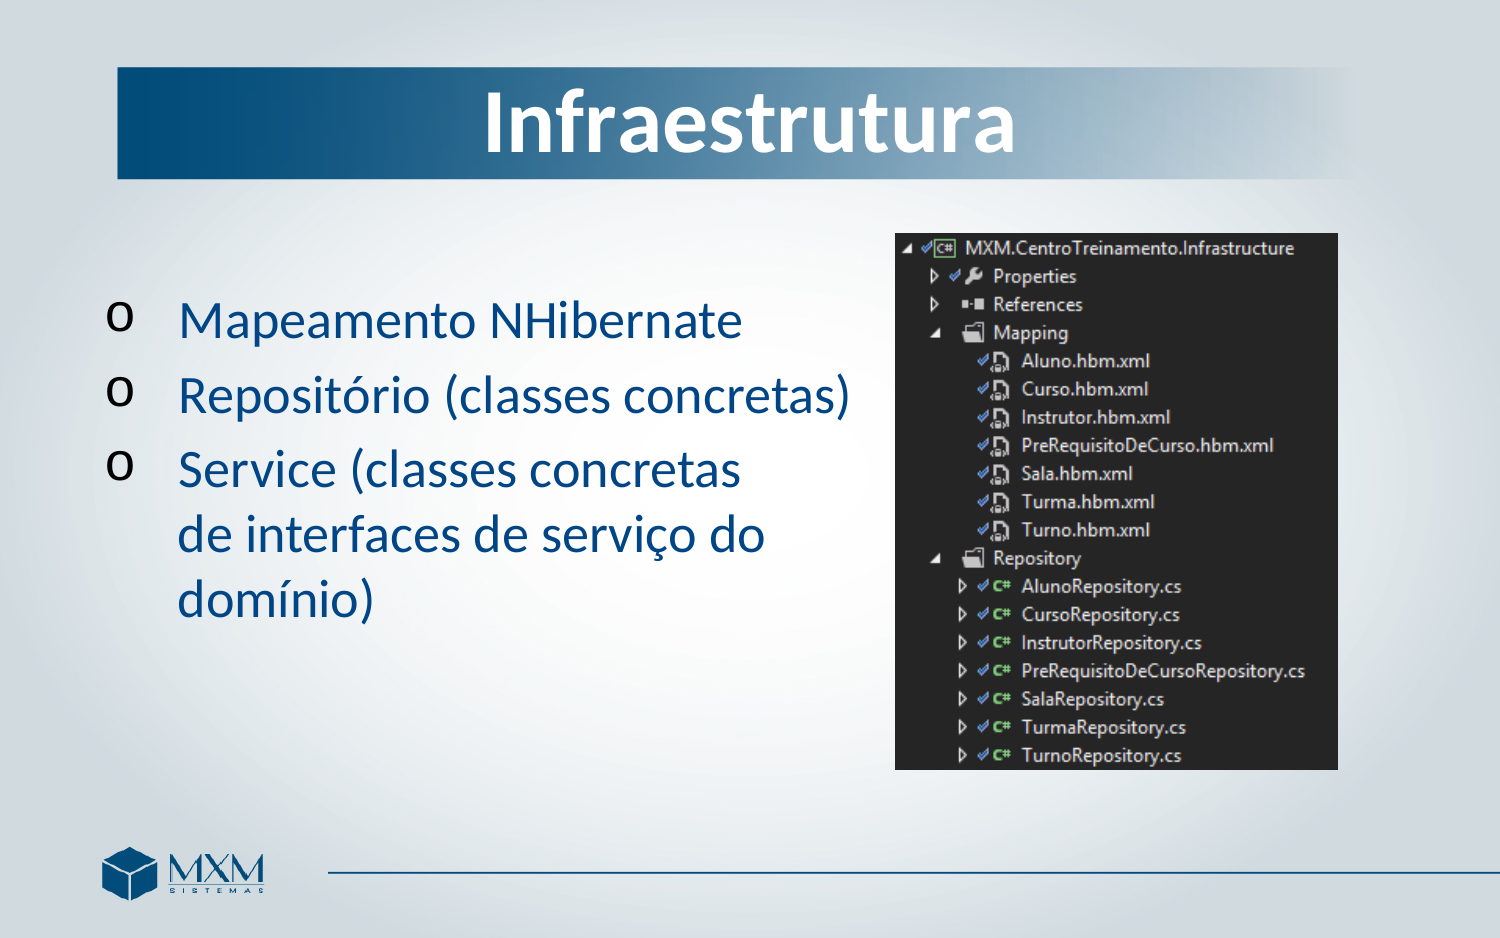

# Infraestrutura
Mapeamento NHibernate
Repositório (classes concretas)
Service (classes concretas
 de interfaces de serviço do
 domínio)